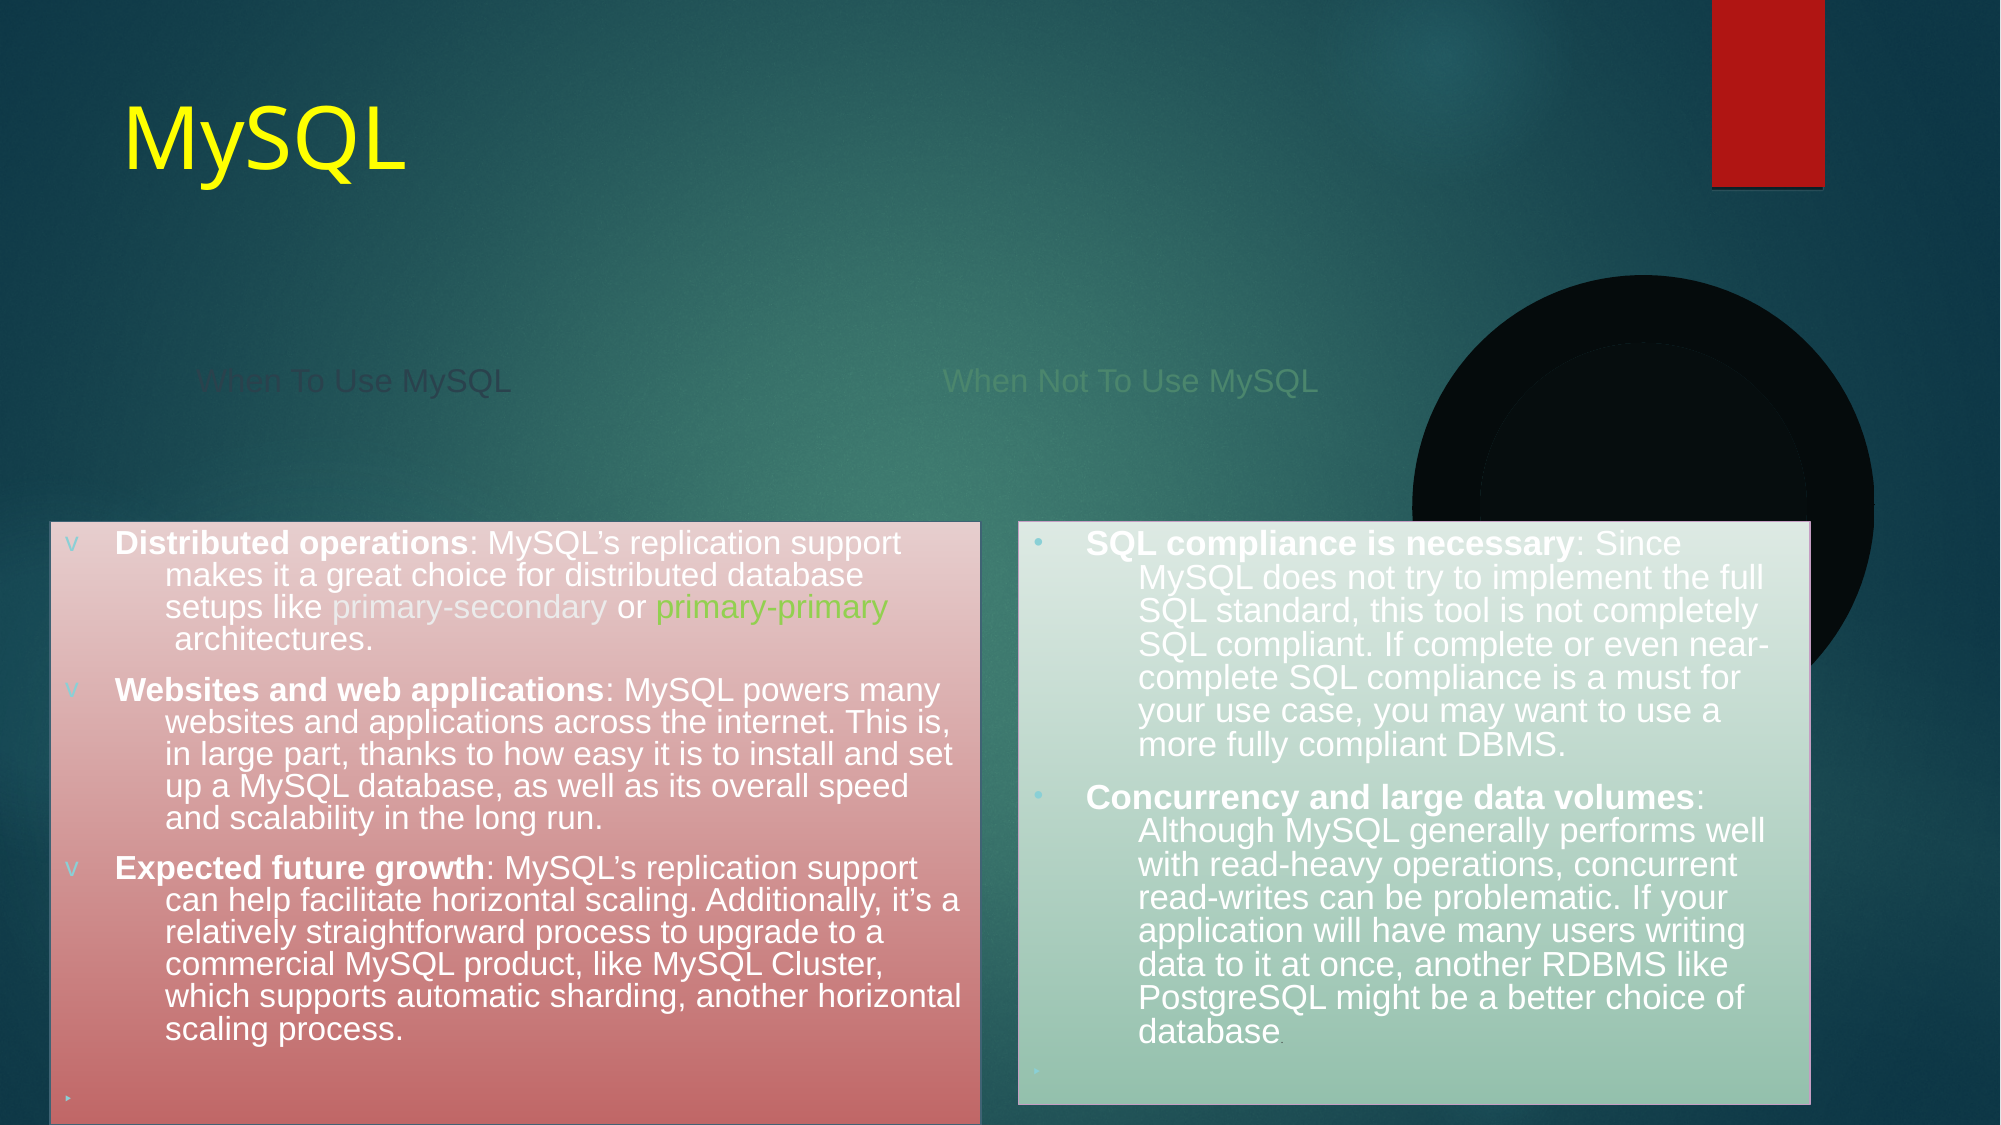

# MySQL
When To Use MySQL
When Not To Use MySQL
Distributed operations: MySQL’s replication support makes it a great choice for distributed database setups like primary-secondary or primary-primary architectures.
Websites and web applications: MySQL powers many websites and applications across the internet. This is, in large part, thanks to how easy it is to install and set up a MySQL database, as well as its overall speed and scalability in the long run.
Expected future growth: MySQL’s replication support can help facilitate horizontal scaling. Additionally, it’s a relatively straightforward process to upgrade to a commercial MySQL product, like MySQL Cluster, which supports automatic sharding, another horizontal scaling process.
SQL compliance is necessary: Since MySQL does not try to implement the full SQL standard, this tool is not completely SQL compliant. If complete or even near-complete SQL compliance is a must for your use case, you may want to use a more fully compliant DBMS.
Concurrency and large data volumes: Although MySQL generally performs well with read-heavy operations, concurrent read-writes can be problematic. If your application will have many users writing data to it at once, another RDBMS like PostgreSQL might be a better choice of database.